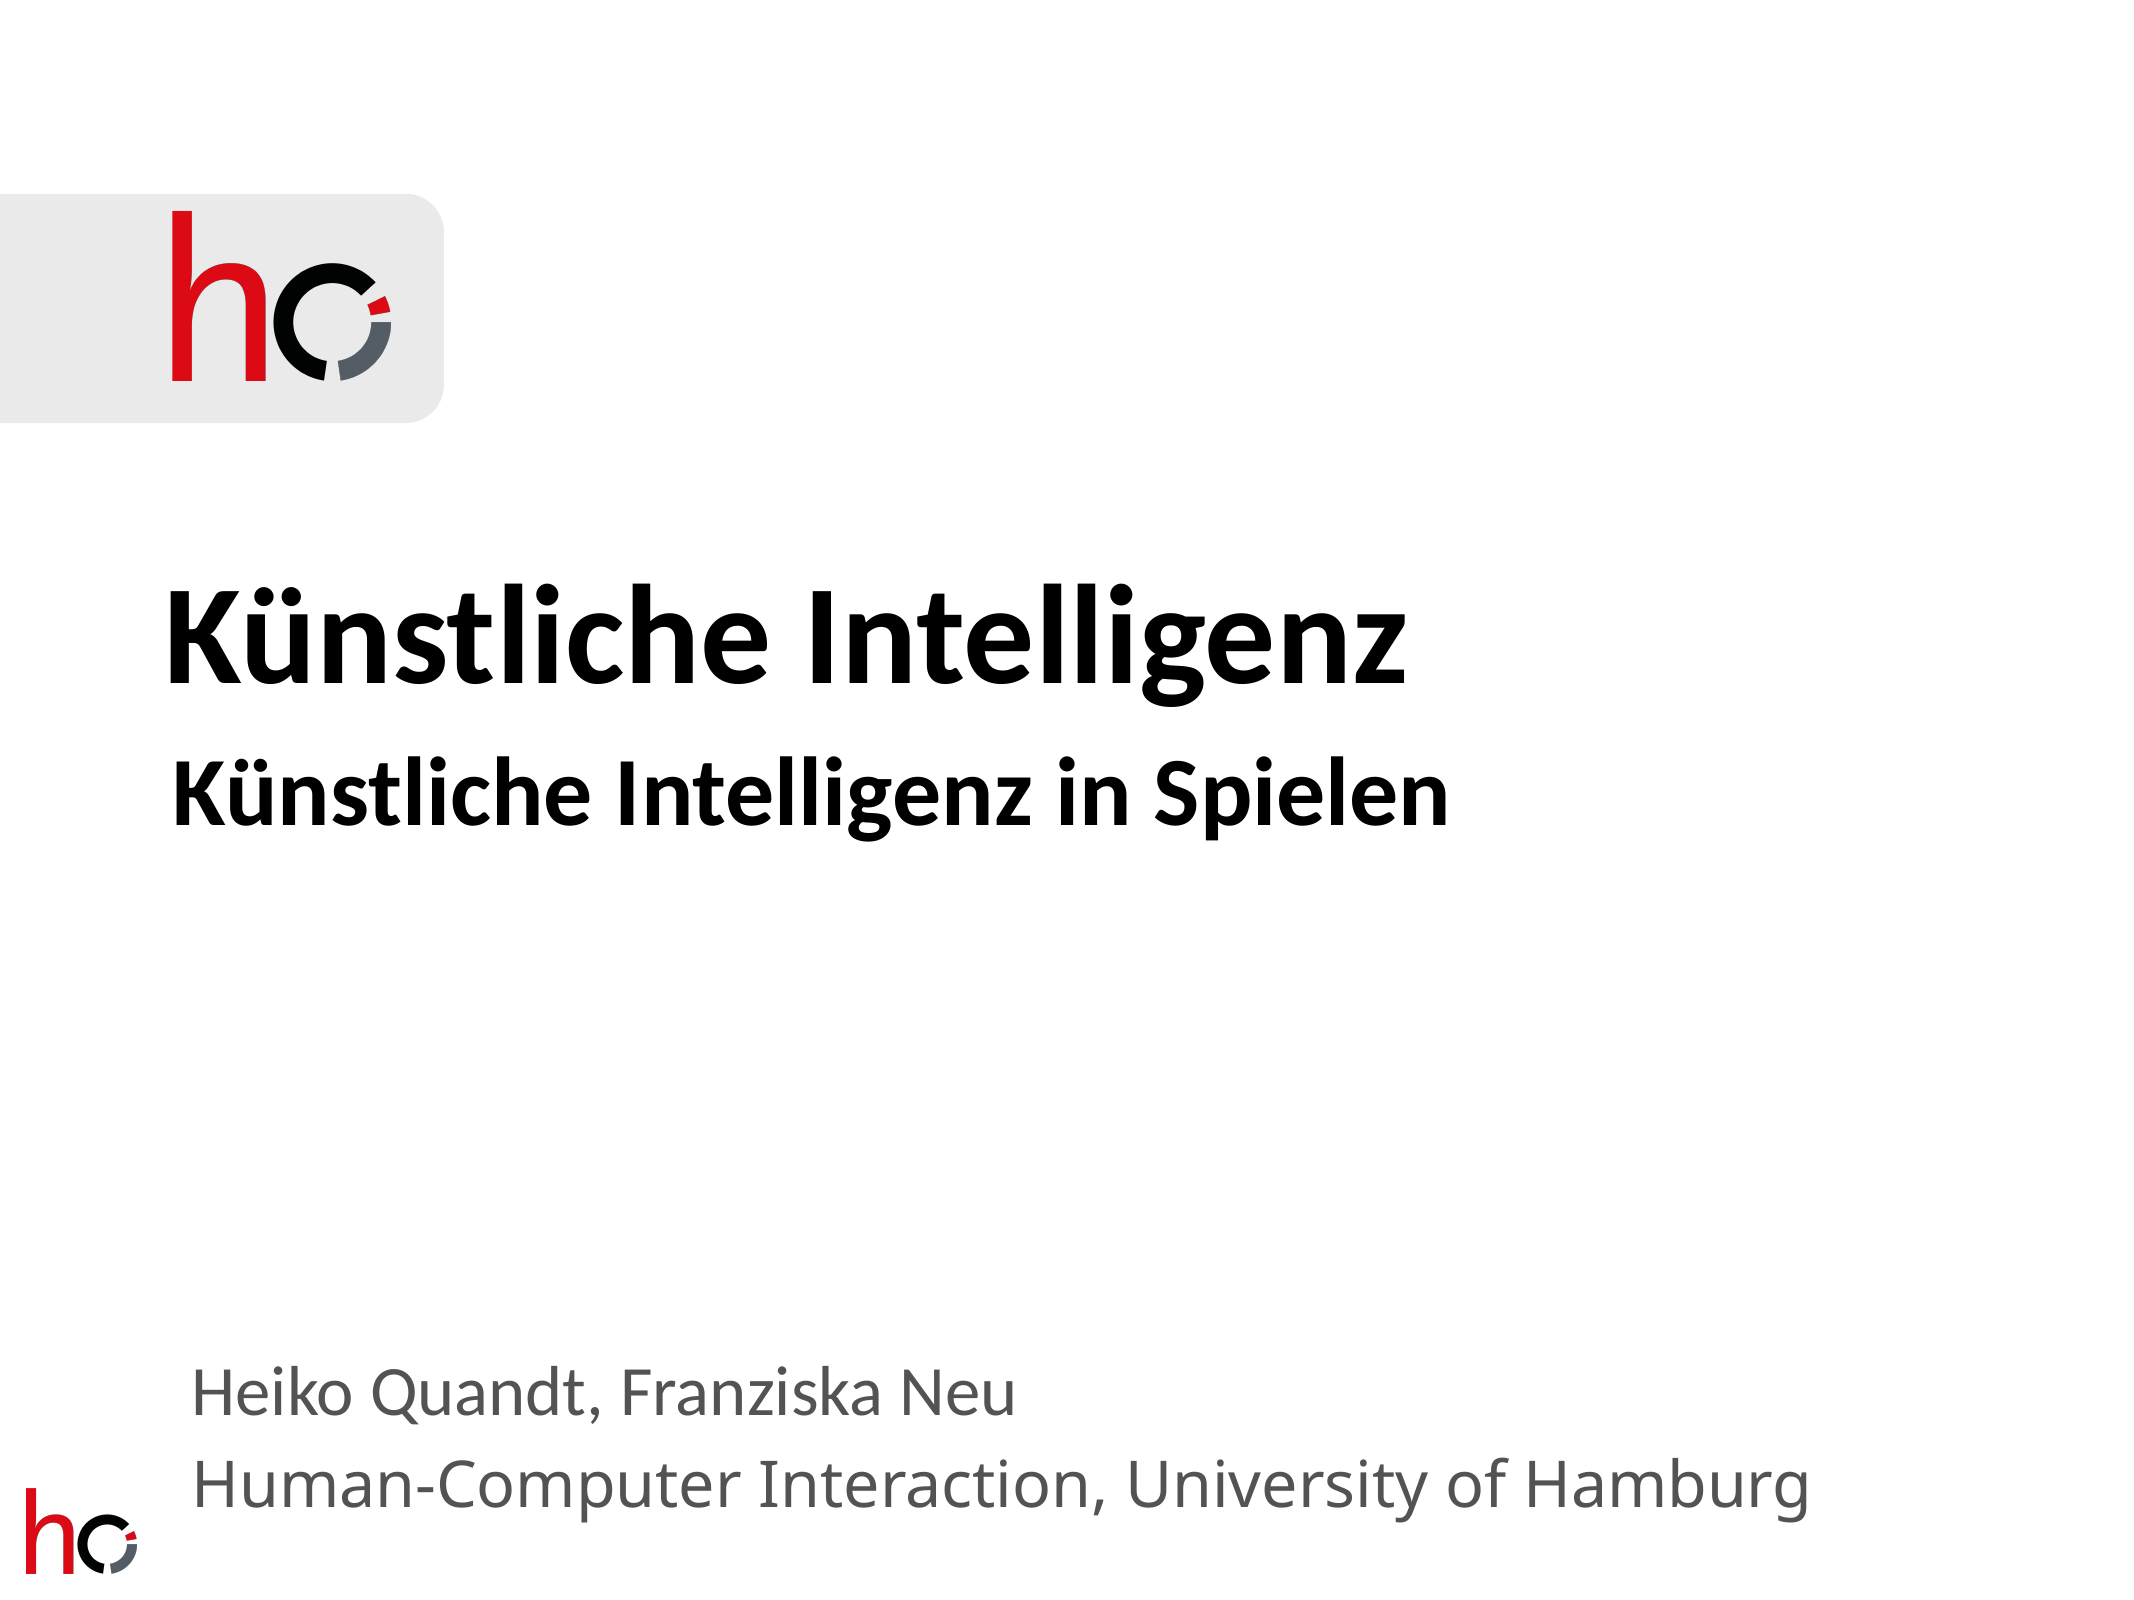

# Künstliche Intelligenz
Künstliche Intelligenz in Spielen
Heiko Quandt, Franziska Neu